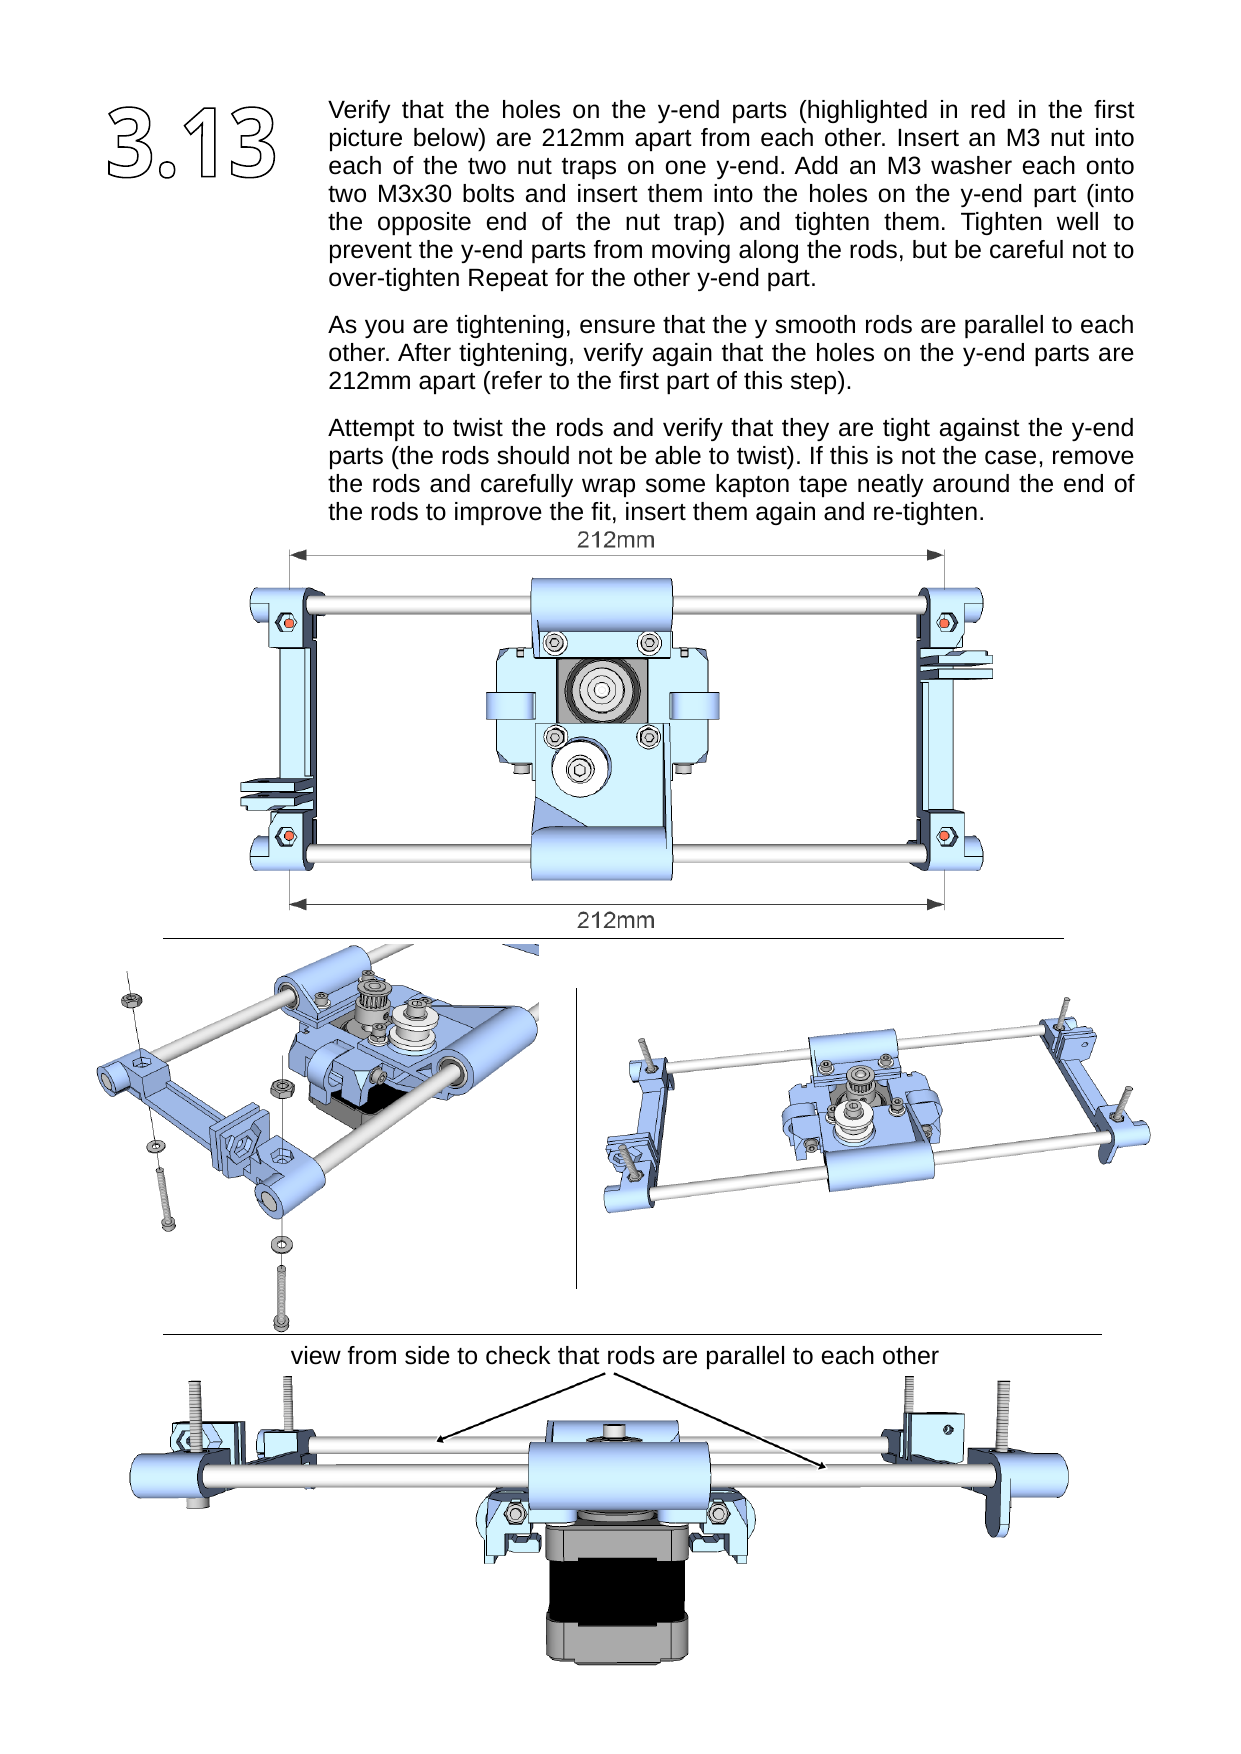

Verify that the holes on the y-end parts (highlighted in red in the first picture below) are 212mm apart from each other. Insert an M3 nut into each of the two nut traps on one y-end. Add an M3 washer each onto two M3x30 bolts and insert them into the holes on the y-end part (into the opposite end of the nut trap) and tighten them. Tighten well to prevent the y-end parts from moving along the rods, but be careful not to over-tighten Repeat for the other y-end part.
As you are tightening, ensure that the y smooth rods are parallel to each other. After tightening, verify again that the holes on the y-end parts are 212mm apart (refer to the first part of this step).
Attempt to twist the rods and verify that they are tight against the y-end parts (the rods should not be able to twist). If this is not the case, remove the rods and carefully wrap some kapton tape neatly around the end of the rods to improve the fit, insert them again and re-tighten.
3.13
view from side to check that rods are parallel to each other